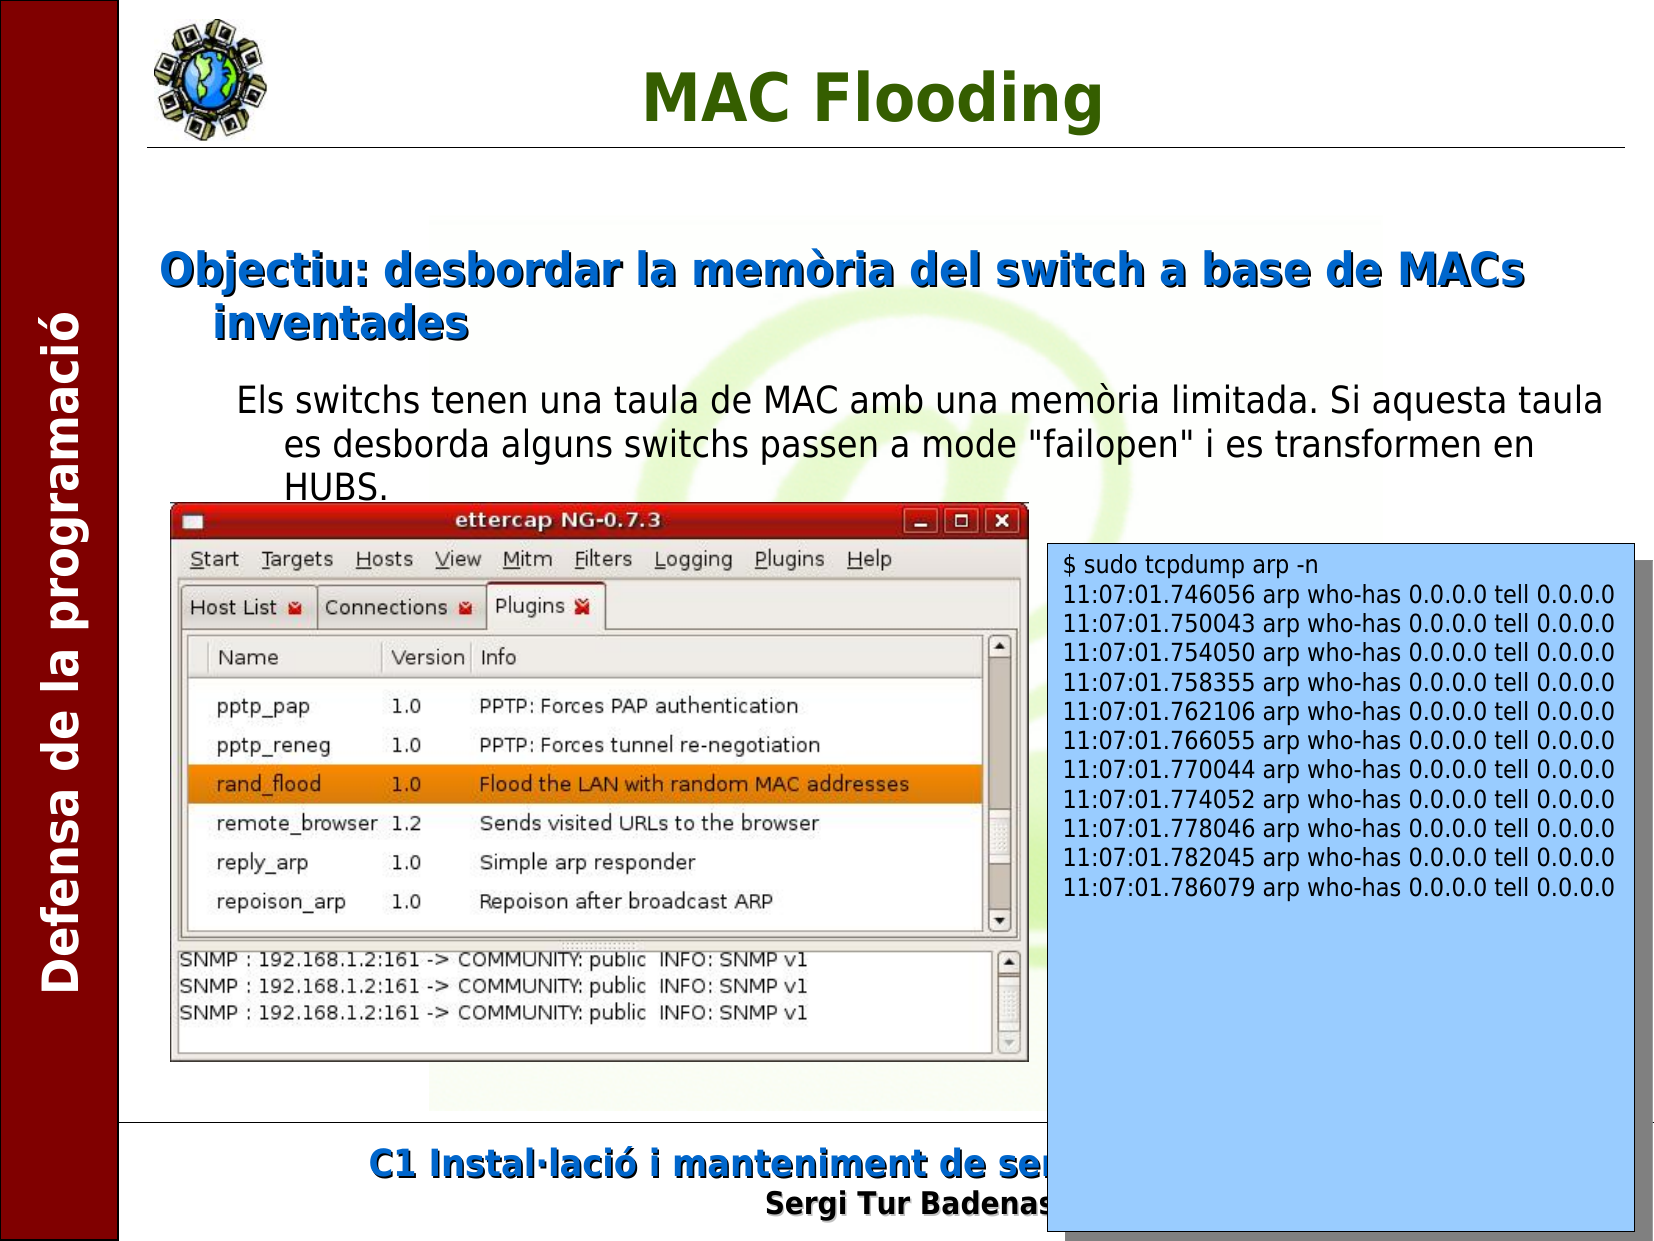

# MAC Flooding
Objectiu: desbordar la memòria del switch a base de MACs inventades
Els switchs tenen una taula de MAC amb una memòria limitada. Si aquesta taula es desborda alguns switchs passen a mode "failopen" i es transformen en HUBS.
$ sudo tcpdump arp -n
11:07:01.746056 arp who-has 0.0.0.0 tell 0.0.0.0
11:07:01.750043 arp who-has 0.0.0.0 tell 0.0.0.0
11:07:01.754050 arp who-has 0.0.0.0 tell 0.0.0.0
11:07:01.758355 arp who-has 0.0.0.0 tell 0.0.0.0
11:07:01.762106 arp who-has 0.0.0.0 tell 0.0.0.0
11:07:01.766055 arp who-has 0.0.0.0 tell 0.0.0.0
11:07:01.770044 arp who-has 0.0.0.0 tell 0.0.0.0
11:07:01.774052 arp who-has 0.0.0.0 tell 0.0.0.0
11:07:01.778046 arp who-has 0.0.0.0 tell 0.0.0.0
11:07:01.782045 arp who-has 0.0.0.0 tell 0.0.0.0
11:07:01.786079 arp who-has 0.0.0.0 tell 0.0.0.0